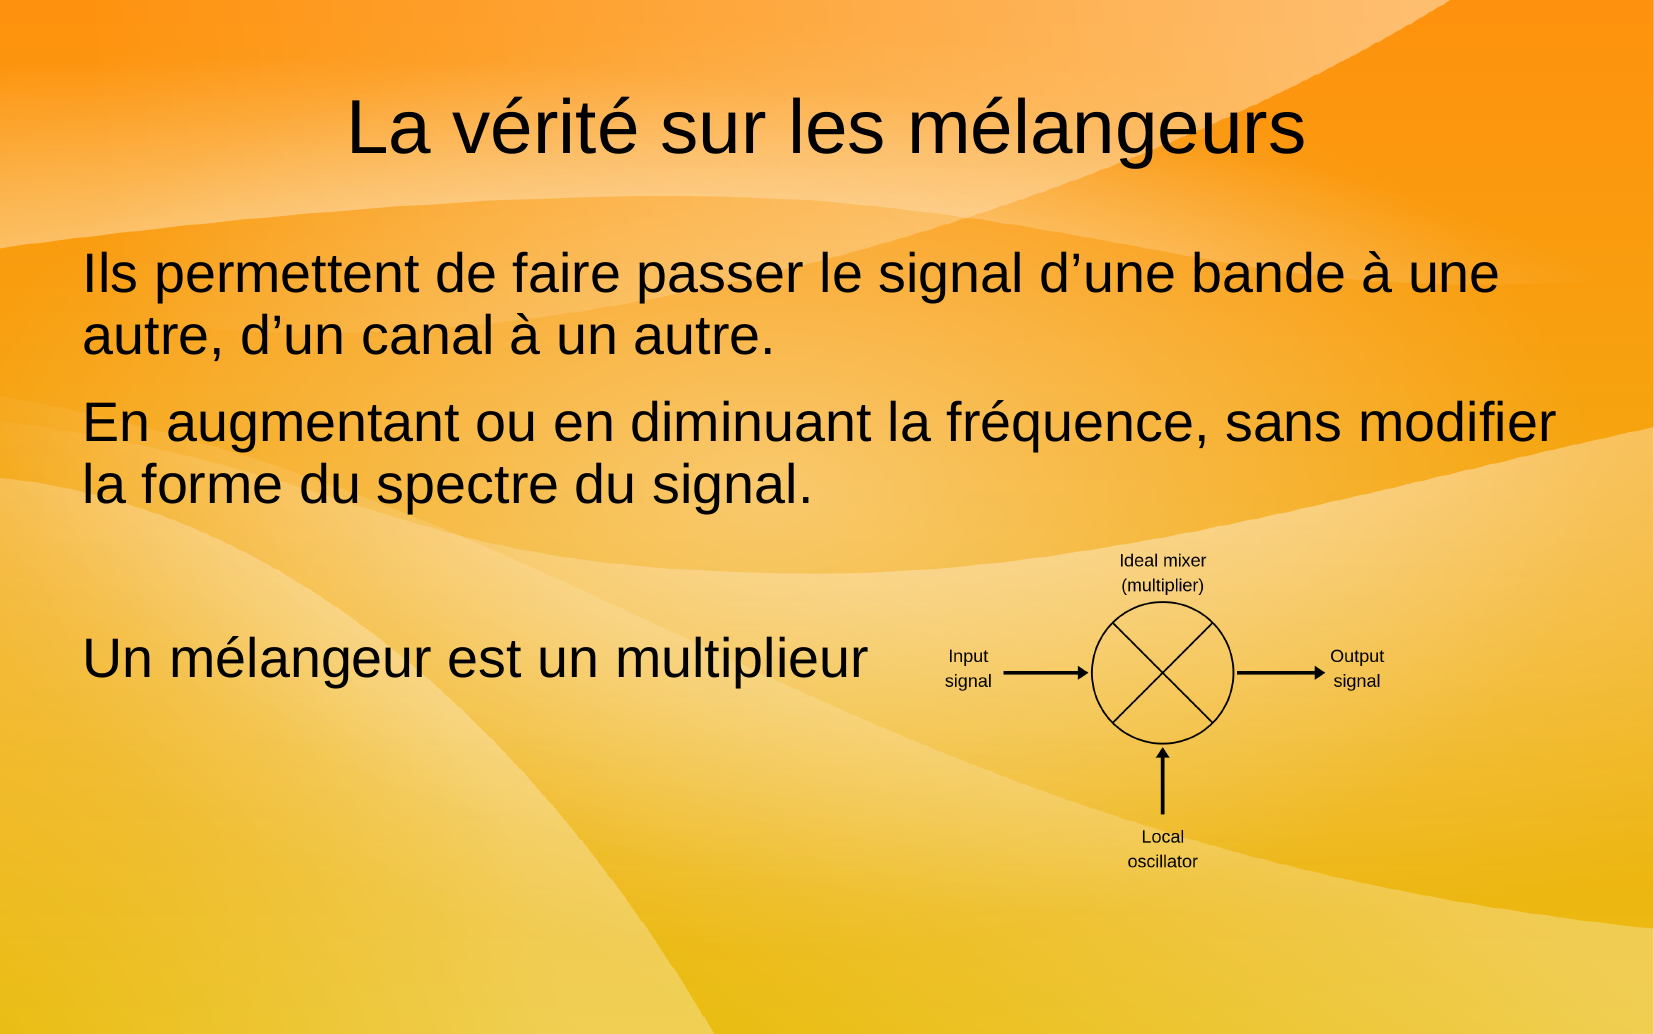

# La vérité sur les mélangeurs
Ils permettent de faire passer le signal d’une bande à une autre, d’un canal à un autre.
En augmentant ou en diminuant la fréquence, sans modifier la forme du spectre du signal.
Un mélangeur est un multiplieur